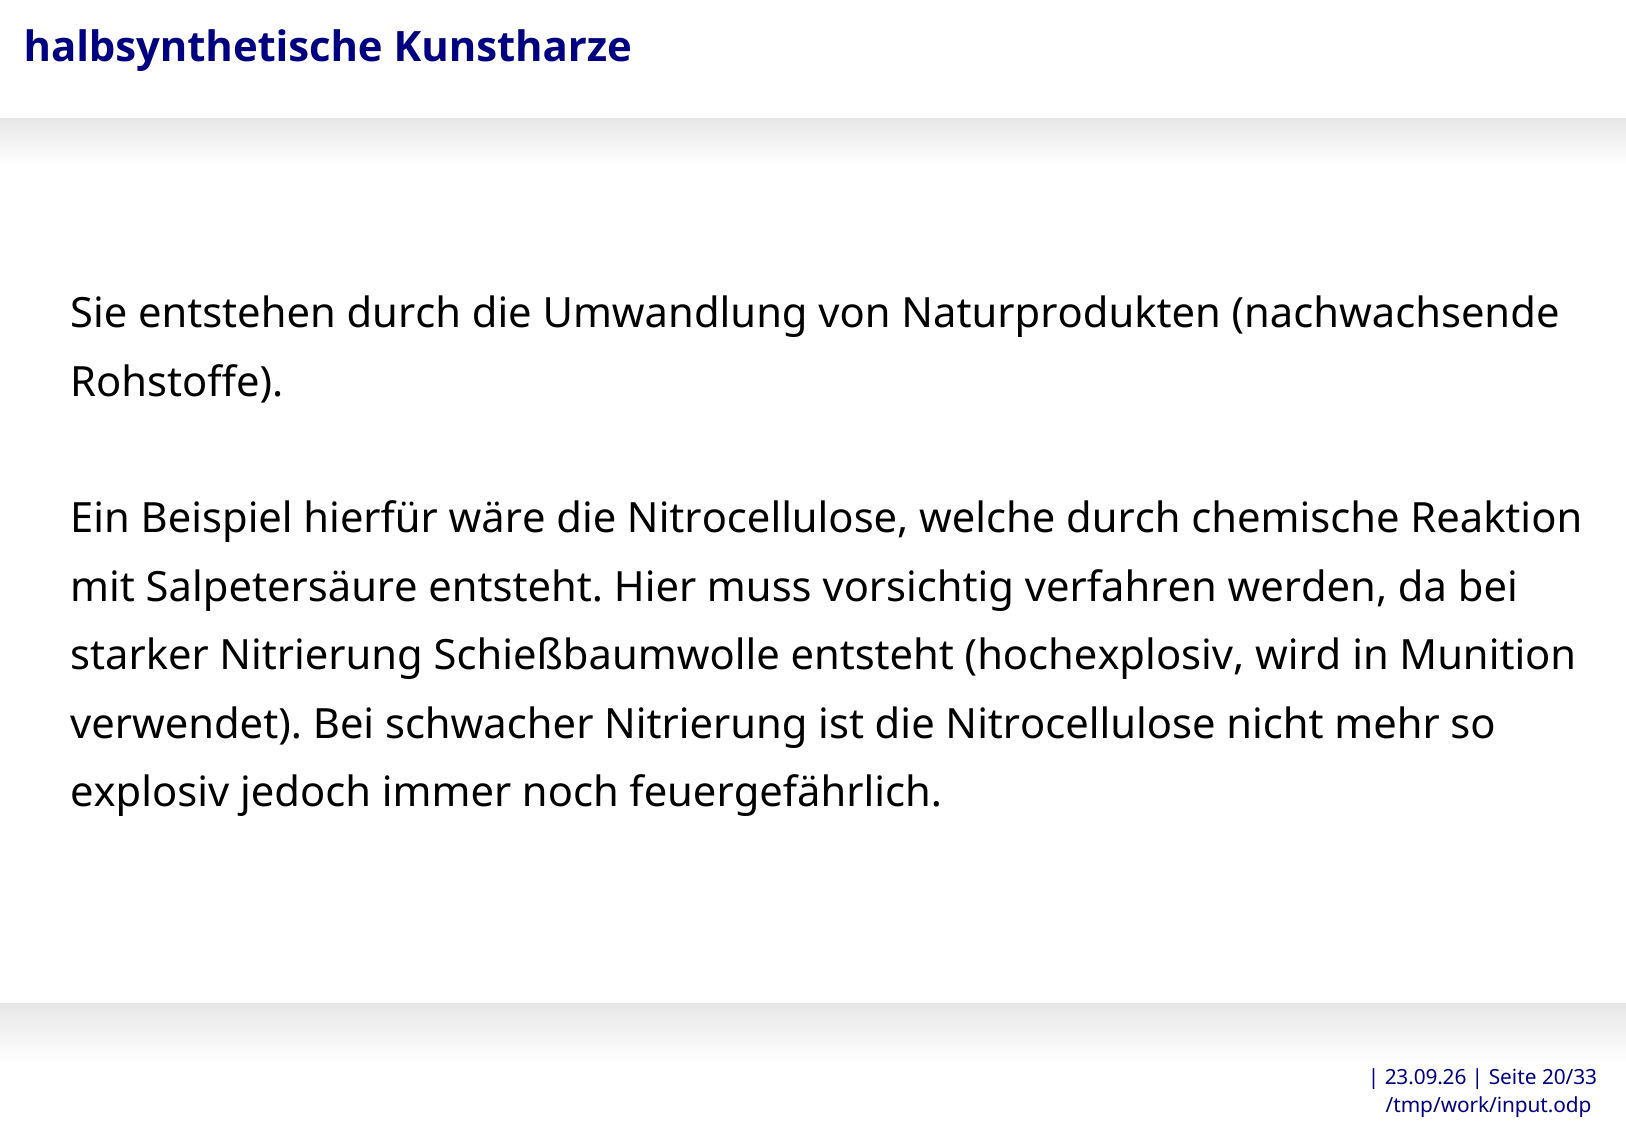

# halbsynthetische Kunstharze
Sie entstehen durch die Umwandlung von Naturprodukten (nachwachsende Rohstoffe).
Ein Beispiel hierfür wäre die Nitrocellulose, welche durch chemische Reaktion mit Salpetersäure entsteht. Hier muss vorsichtig verfahren werden, da bei starker Nitrierung Schießbaumwolle entsteht (hochexplosiv, wird in Munition verwendet). Bei schwacher Nitrierung ist die Nitrocellulose nicht mehr so explosiv jedoch immer noch feuergefährlich.